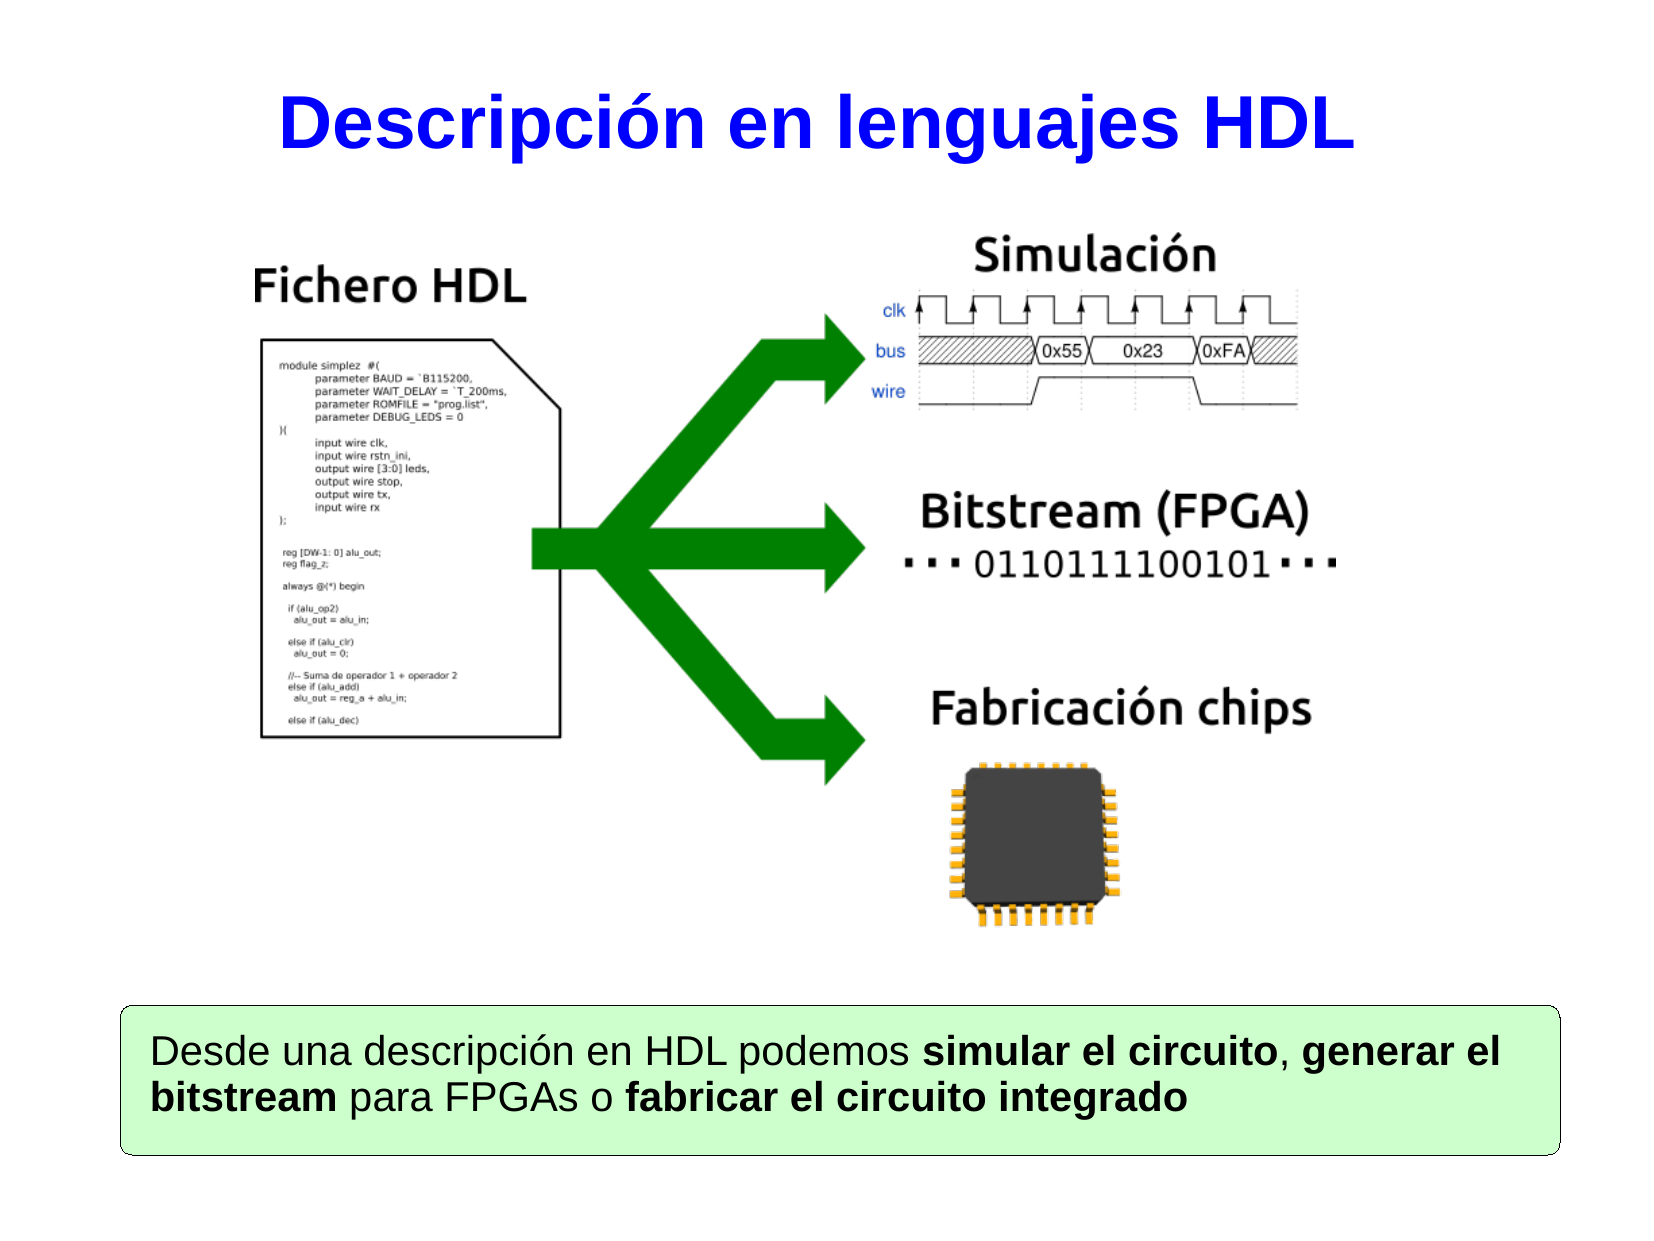

Descripción en lenguajes HDL
Desde una descripción en HDL podemos simular el circuito, generar el bitstream para FPGAs o fabricar el circuito integrado